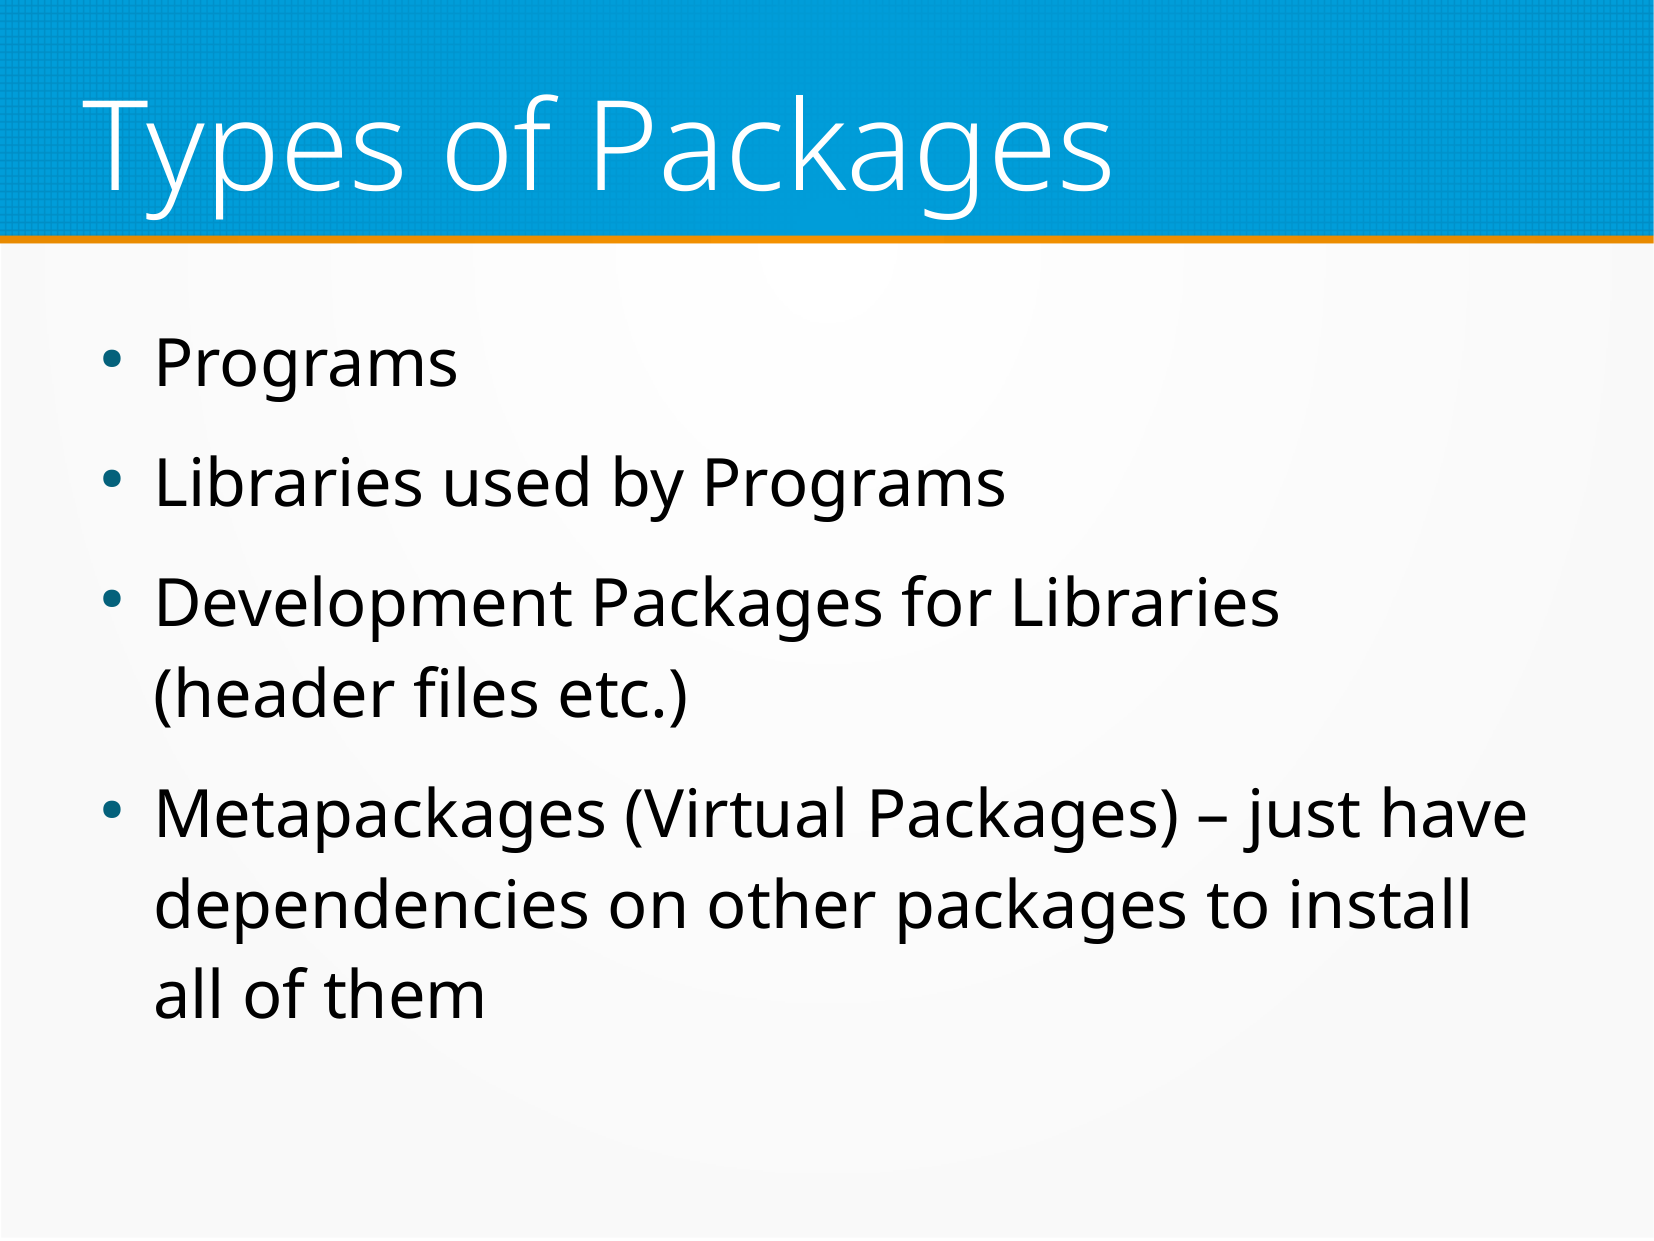

# Types of Packages
Programs
Libraries used by Programs
Development Packages for Libraries
(header files etc.)
Metapackages (Virtual Packages) – just have dependencies on other packages to install all of them